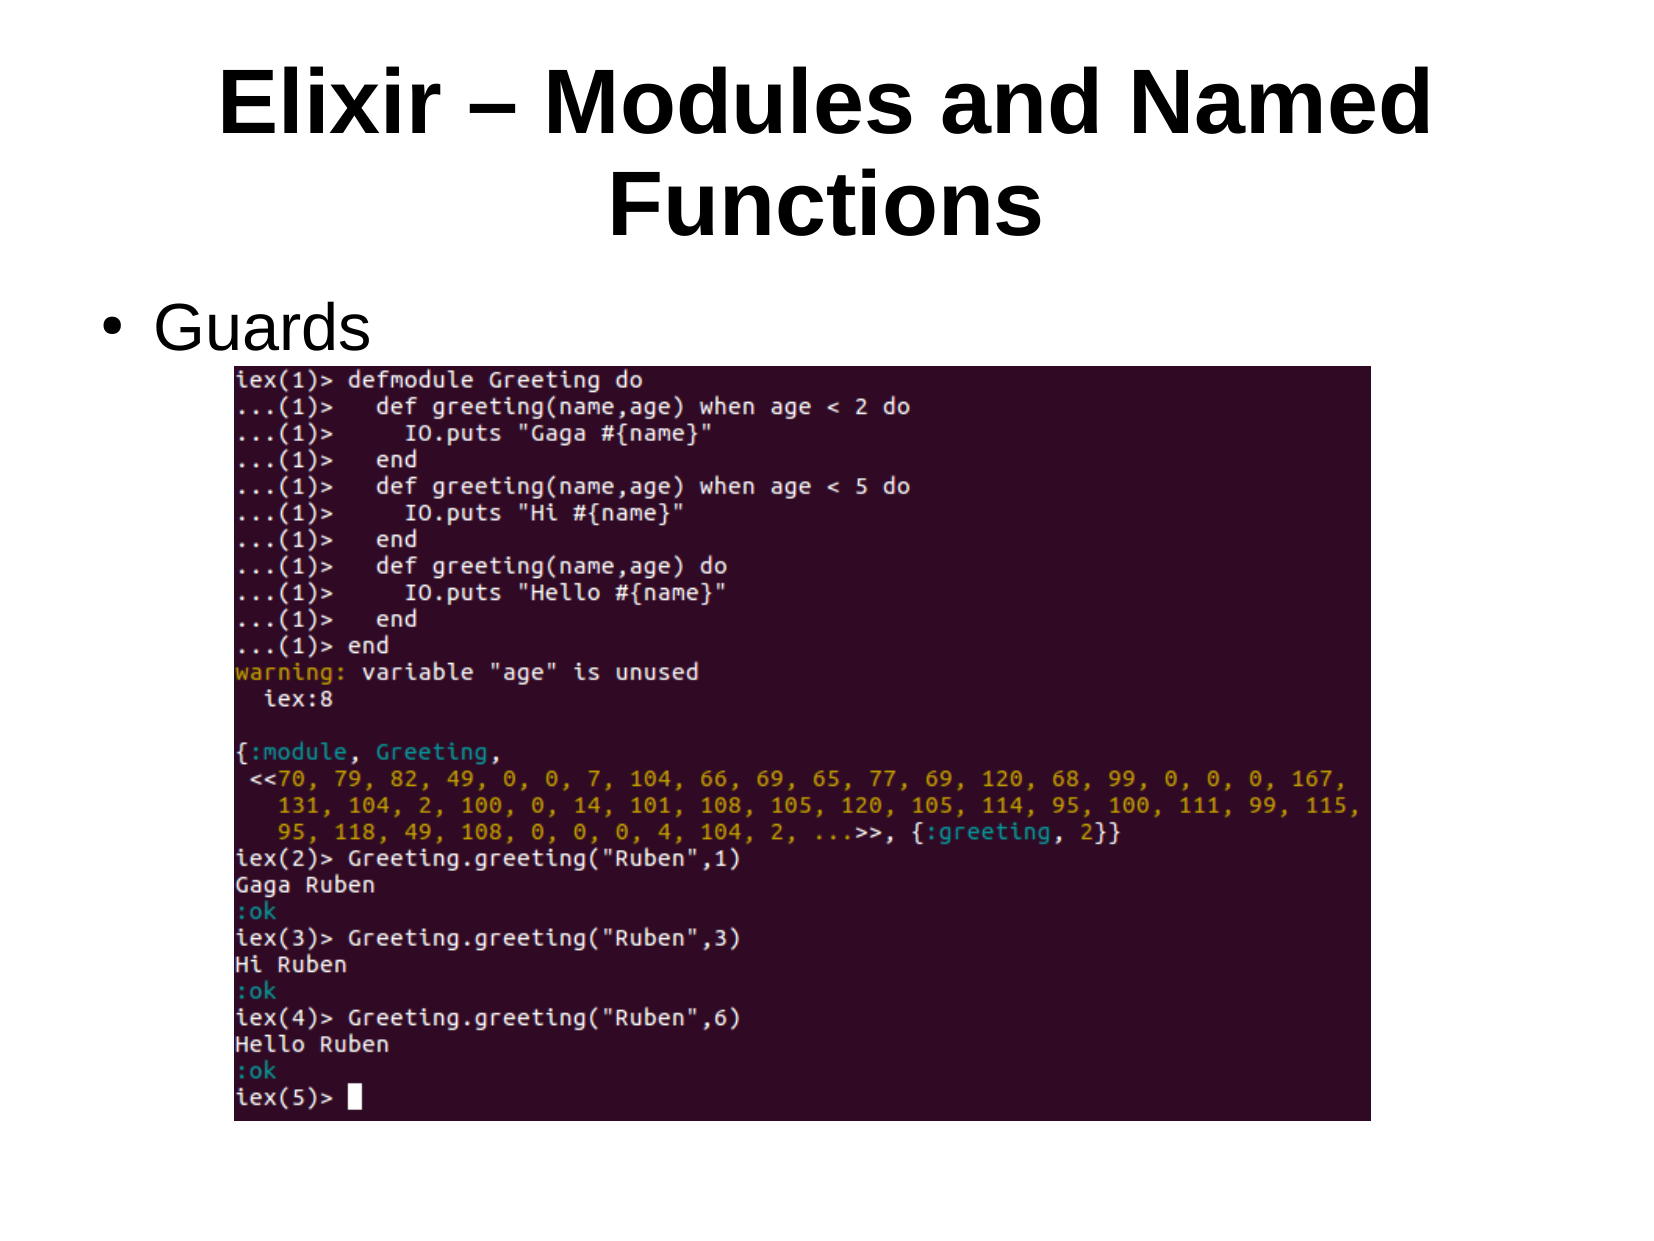

# Elixir – Modules and Named Functions
Guards